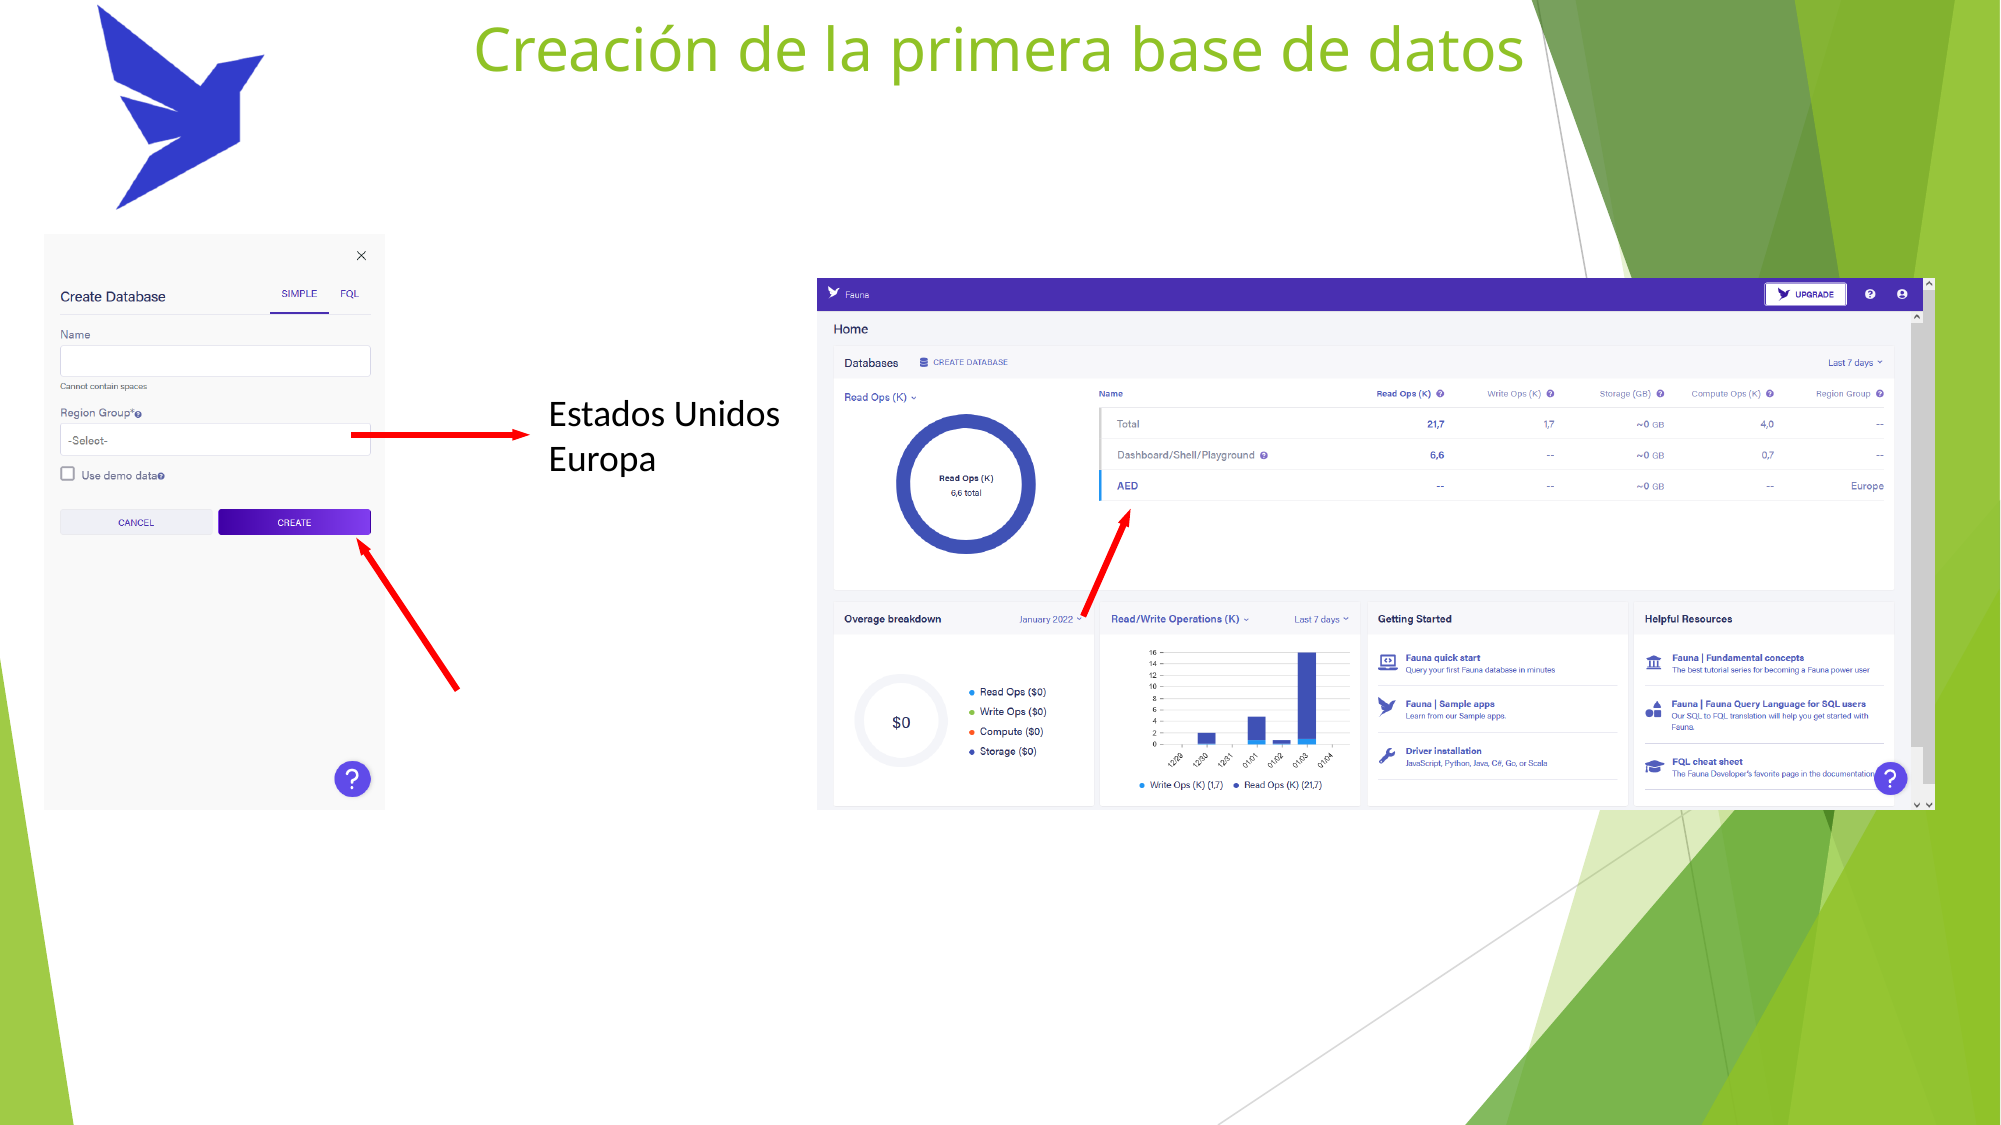

# Creación de la primera base de datos
Estados Unidos
Europa